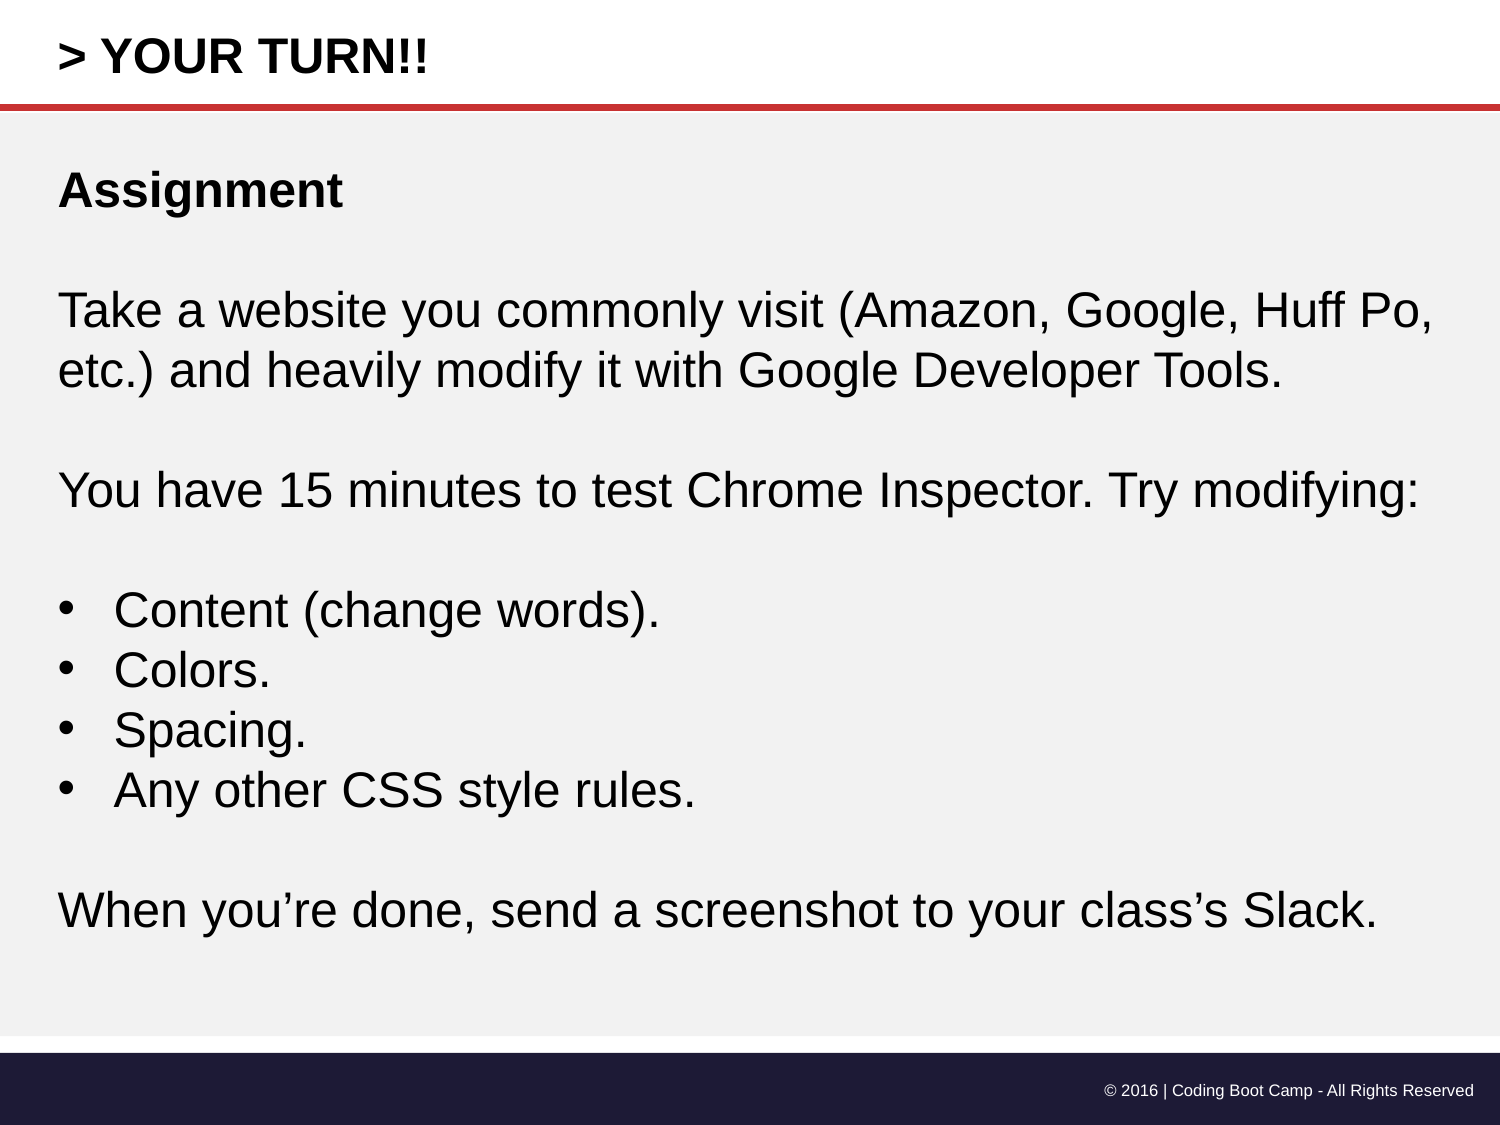

> YOUR TURN!!
Assignment
Take a website you commonly visit (Amazon, Google, Huff Po, etc.) and heavily modify it with Google Developer Tools.
You have 15 minutes to test Chrome Inspector. Try modifying:
Content (change words).
Colors.
Spacing.
Any other CSS style rules.
When you’re done, send a screenshot to your class’s Slack.